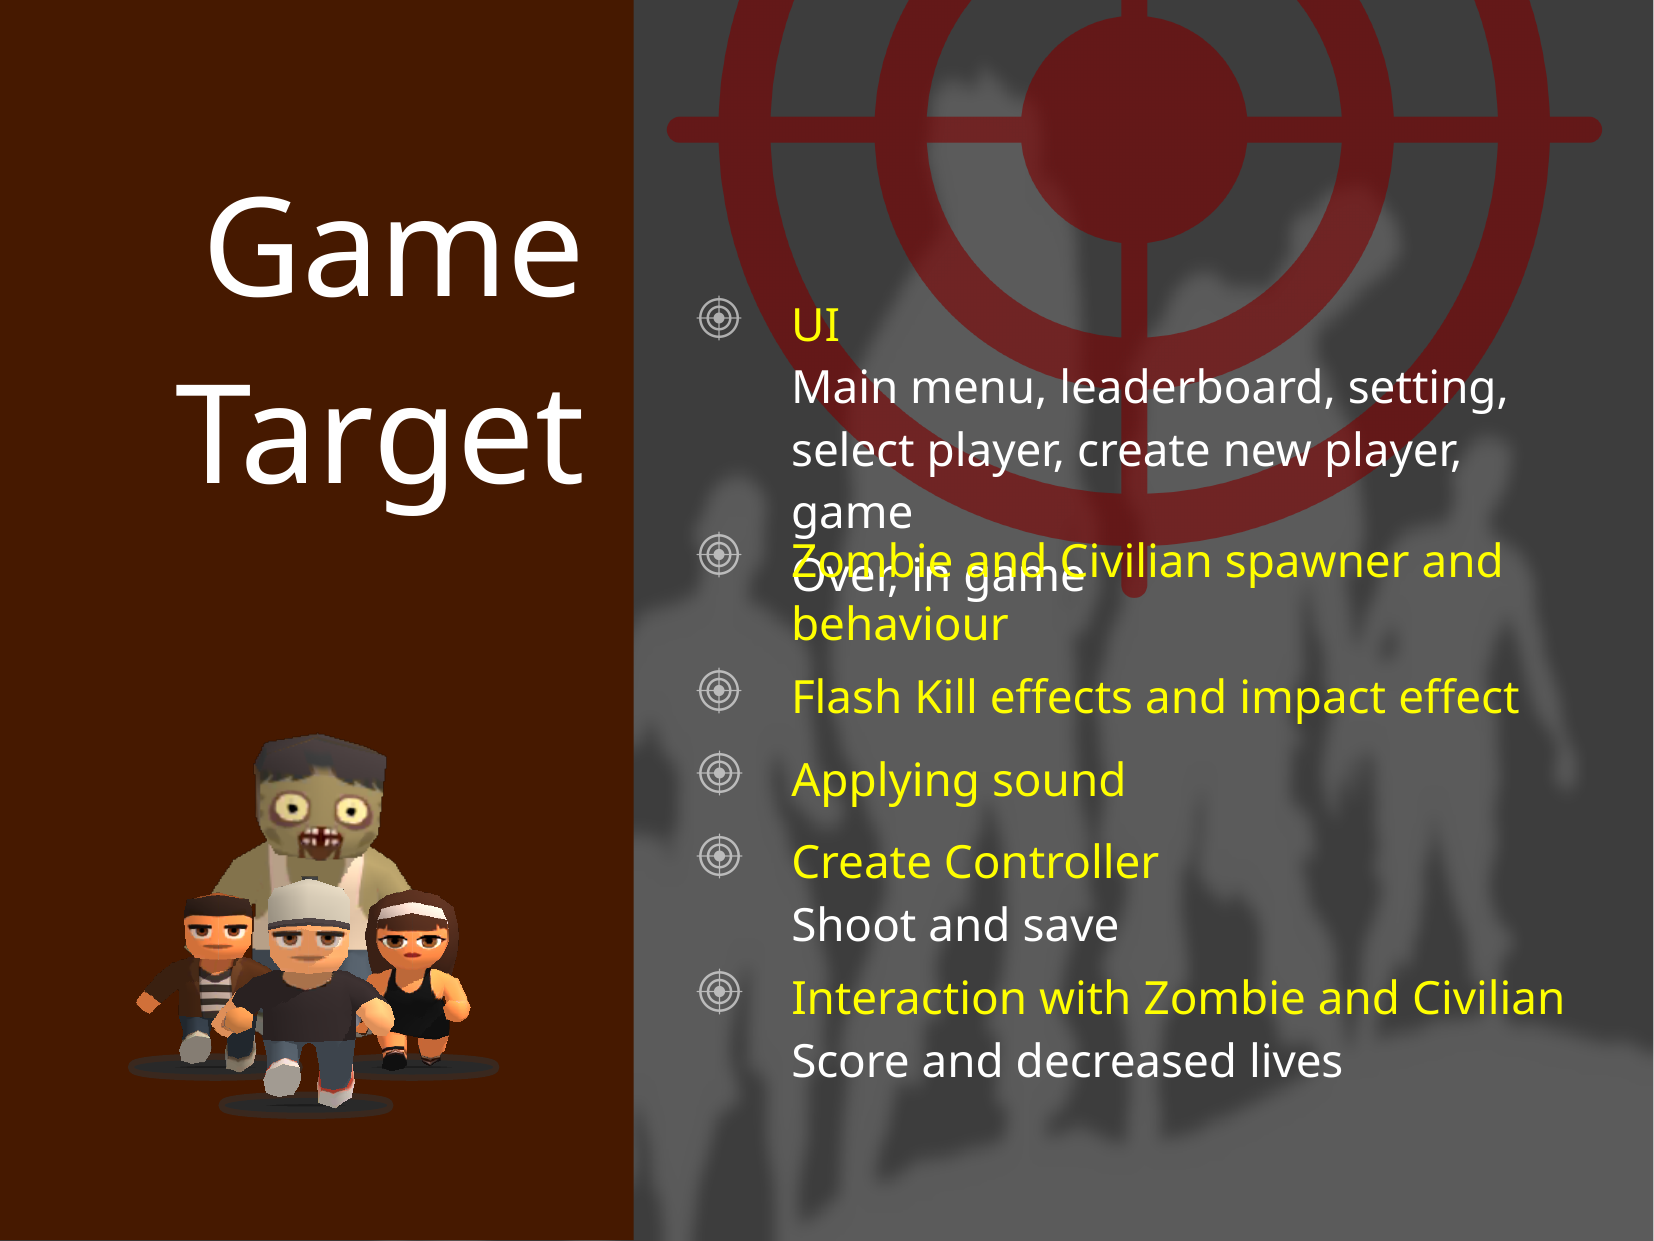

Game
Target
UI
Main menu, leaderboard, setting,
select player, create new player, game
Over, in game
Zombie and Civilian spawner and
behaviour
Flash Kill effects and impact effect
Applying sound
Create Controller
Shoot and save
Interaction with Zombie and Civilian
Score and decreased lives